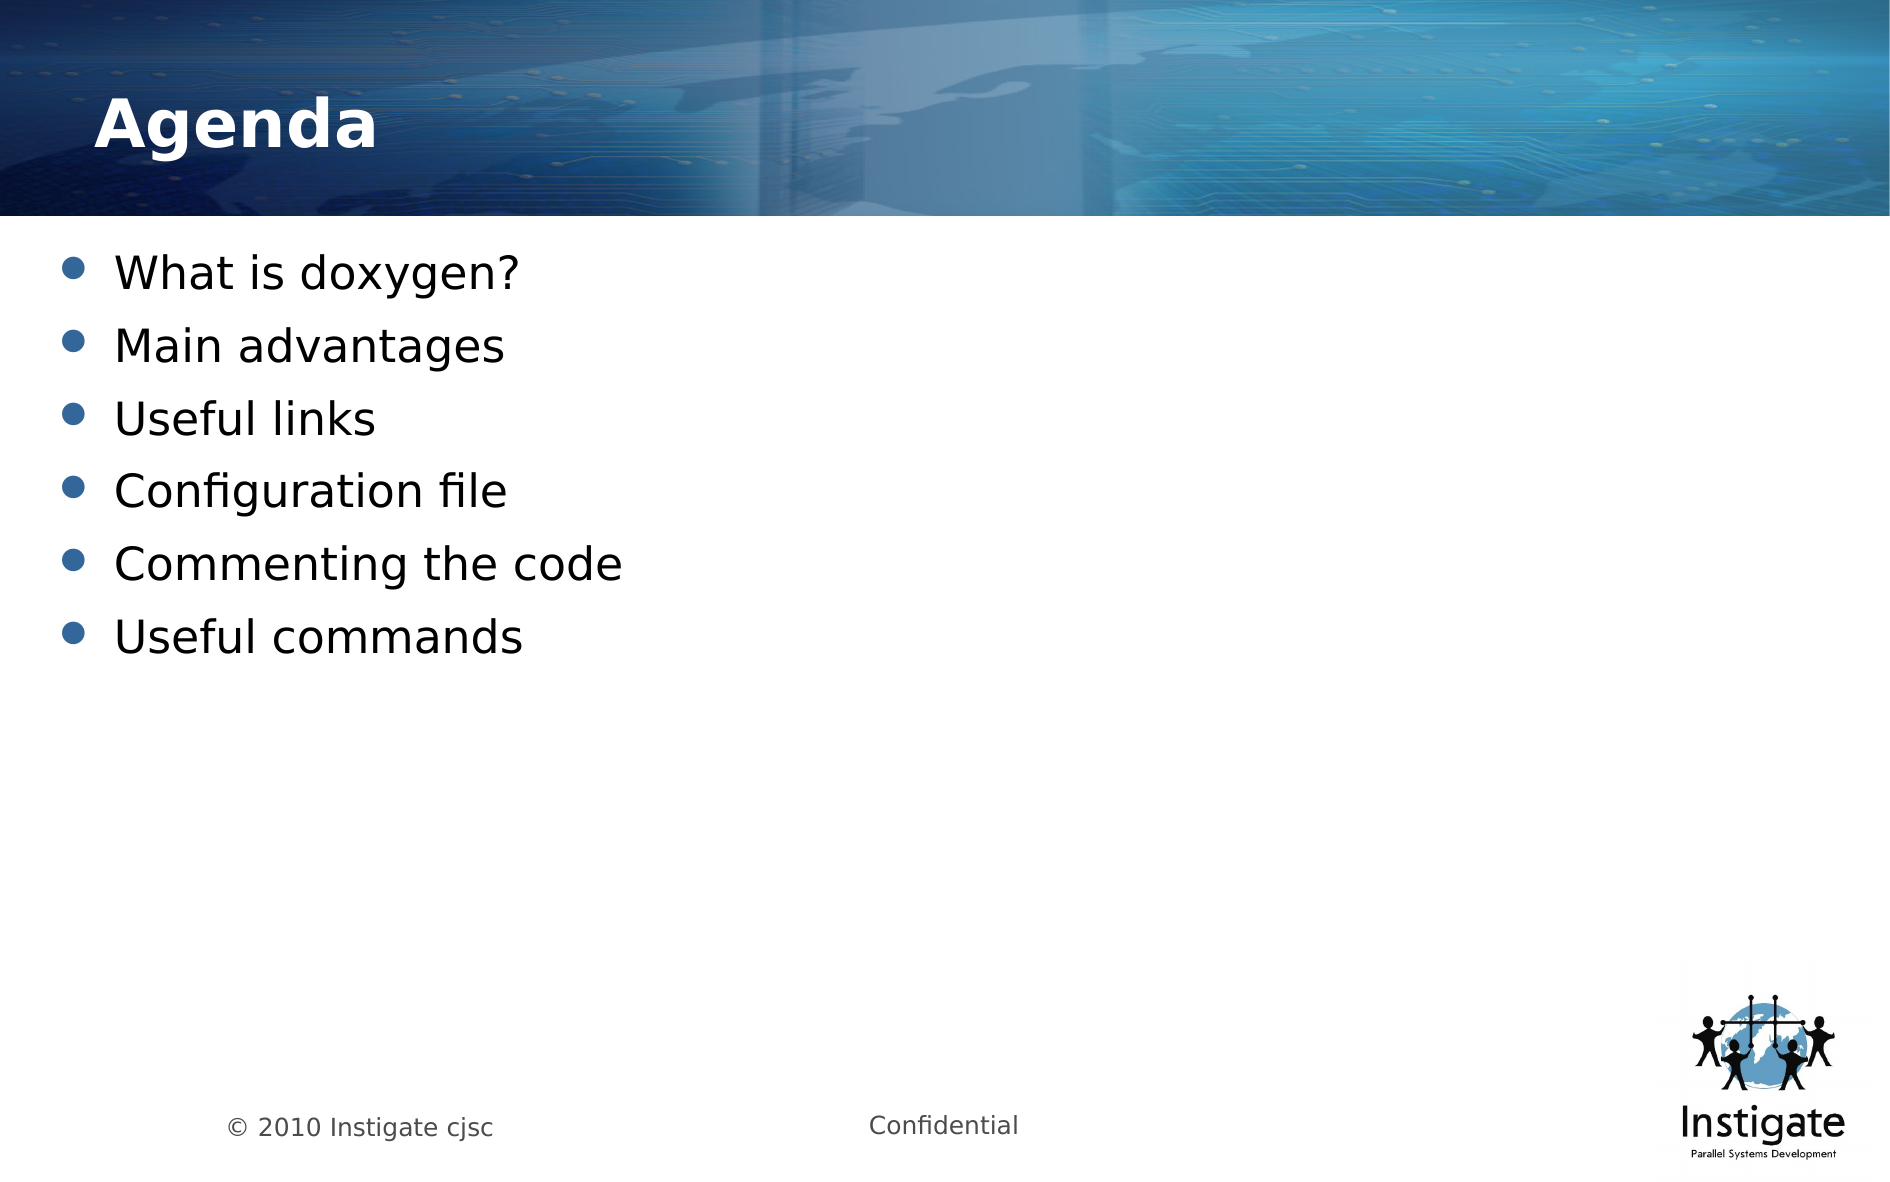

Agenda
# What is doxygen?
Main advantages
Useful links
Configuration file
Commenting the code
Useful commands